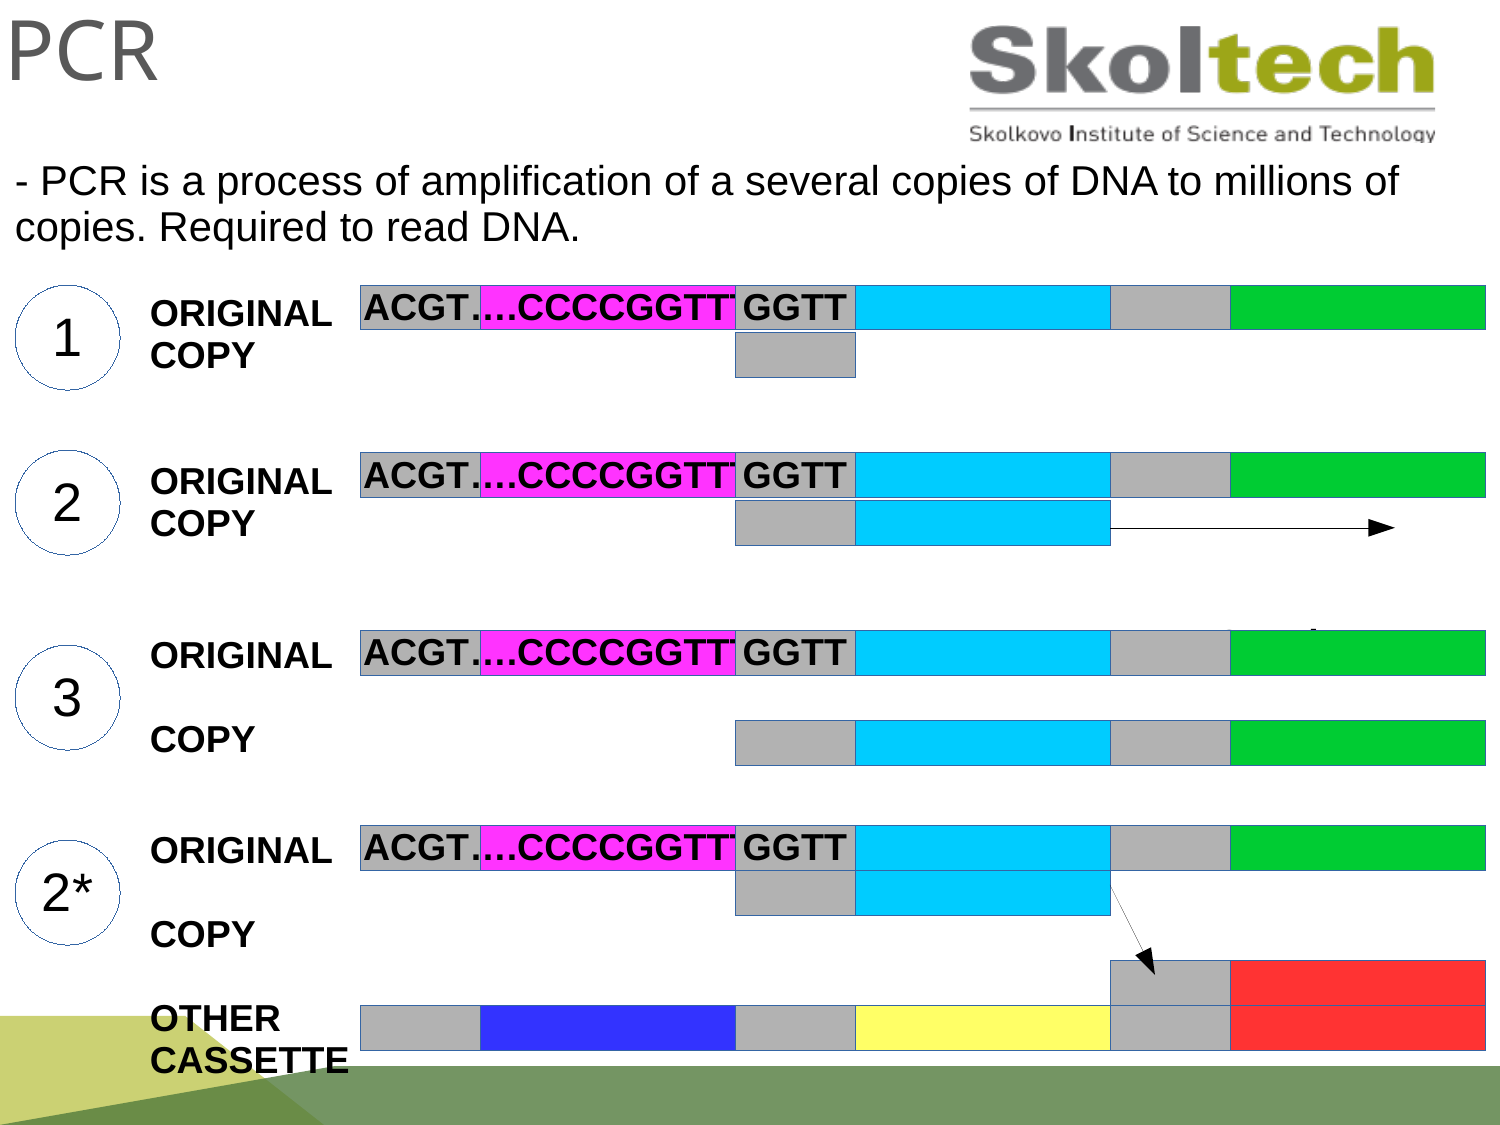

# PCR
- PCR is a process of amplification of a several copies of DNA to millions of copies. Required to read DNA.
1
ORIGINAL
COPY
ACGT….CCCCGGTTTAA….
GGTT
2
ORIGINAL
COPY
ACGT….CCCCGGTTTAA….
GGTT
Copying
ORIGINAL
COPY
ACGT….CCCCGGTTTAA….
GGTT
3
ORIGINAL
COPY
OTHER CASSETTE
ACGT….CCCCGGTTTAA….
GGTT
2*